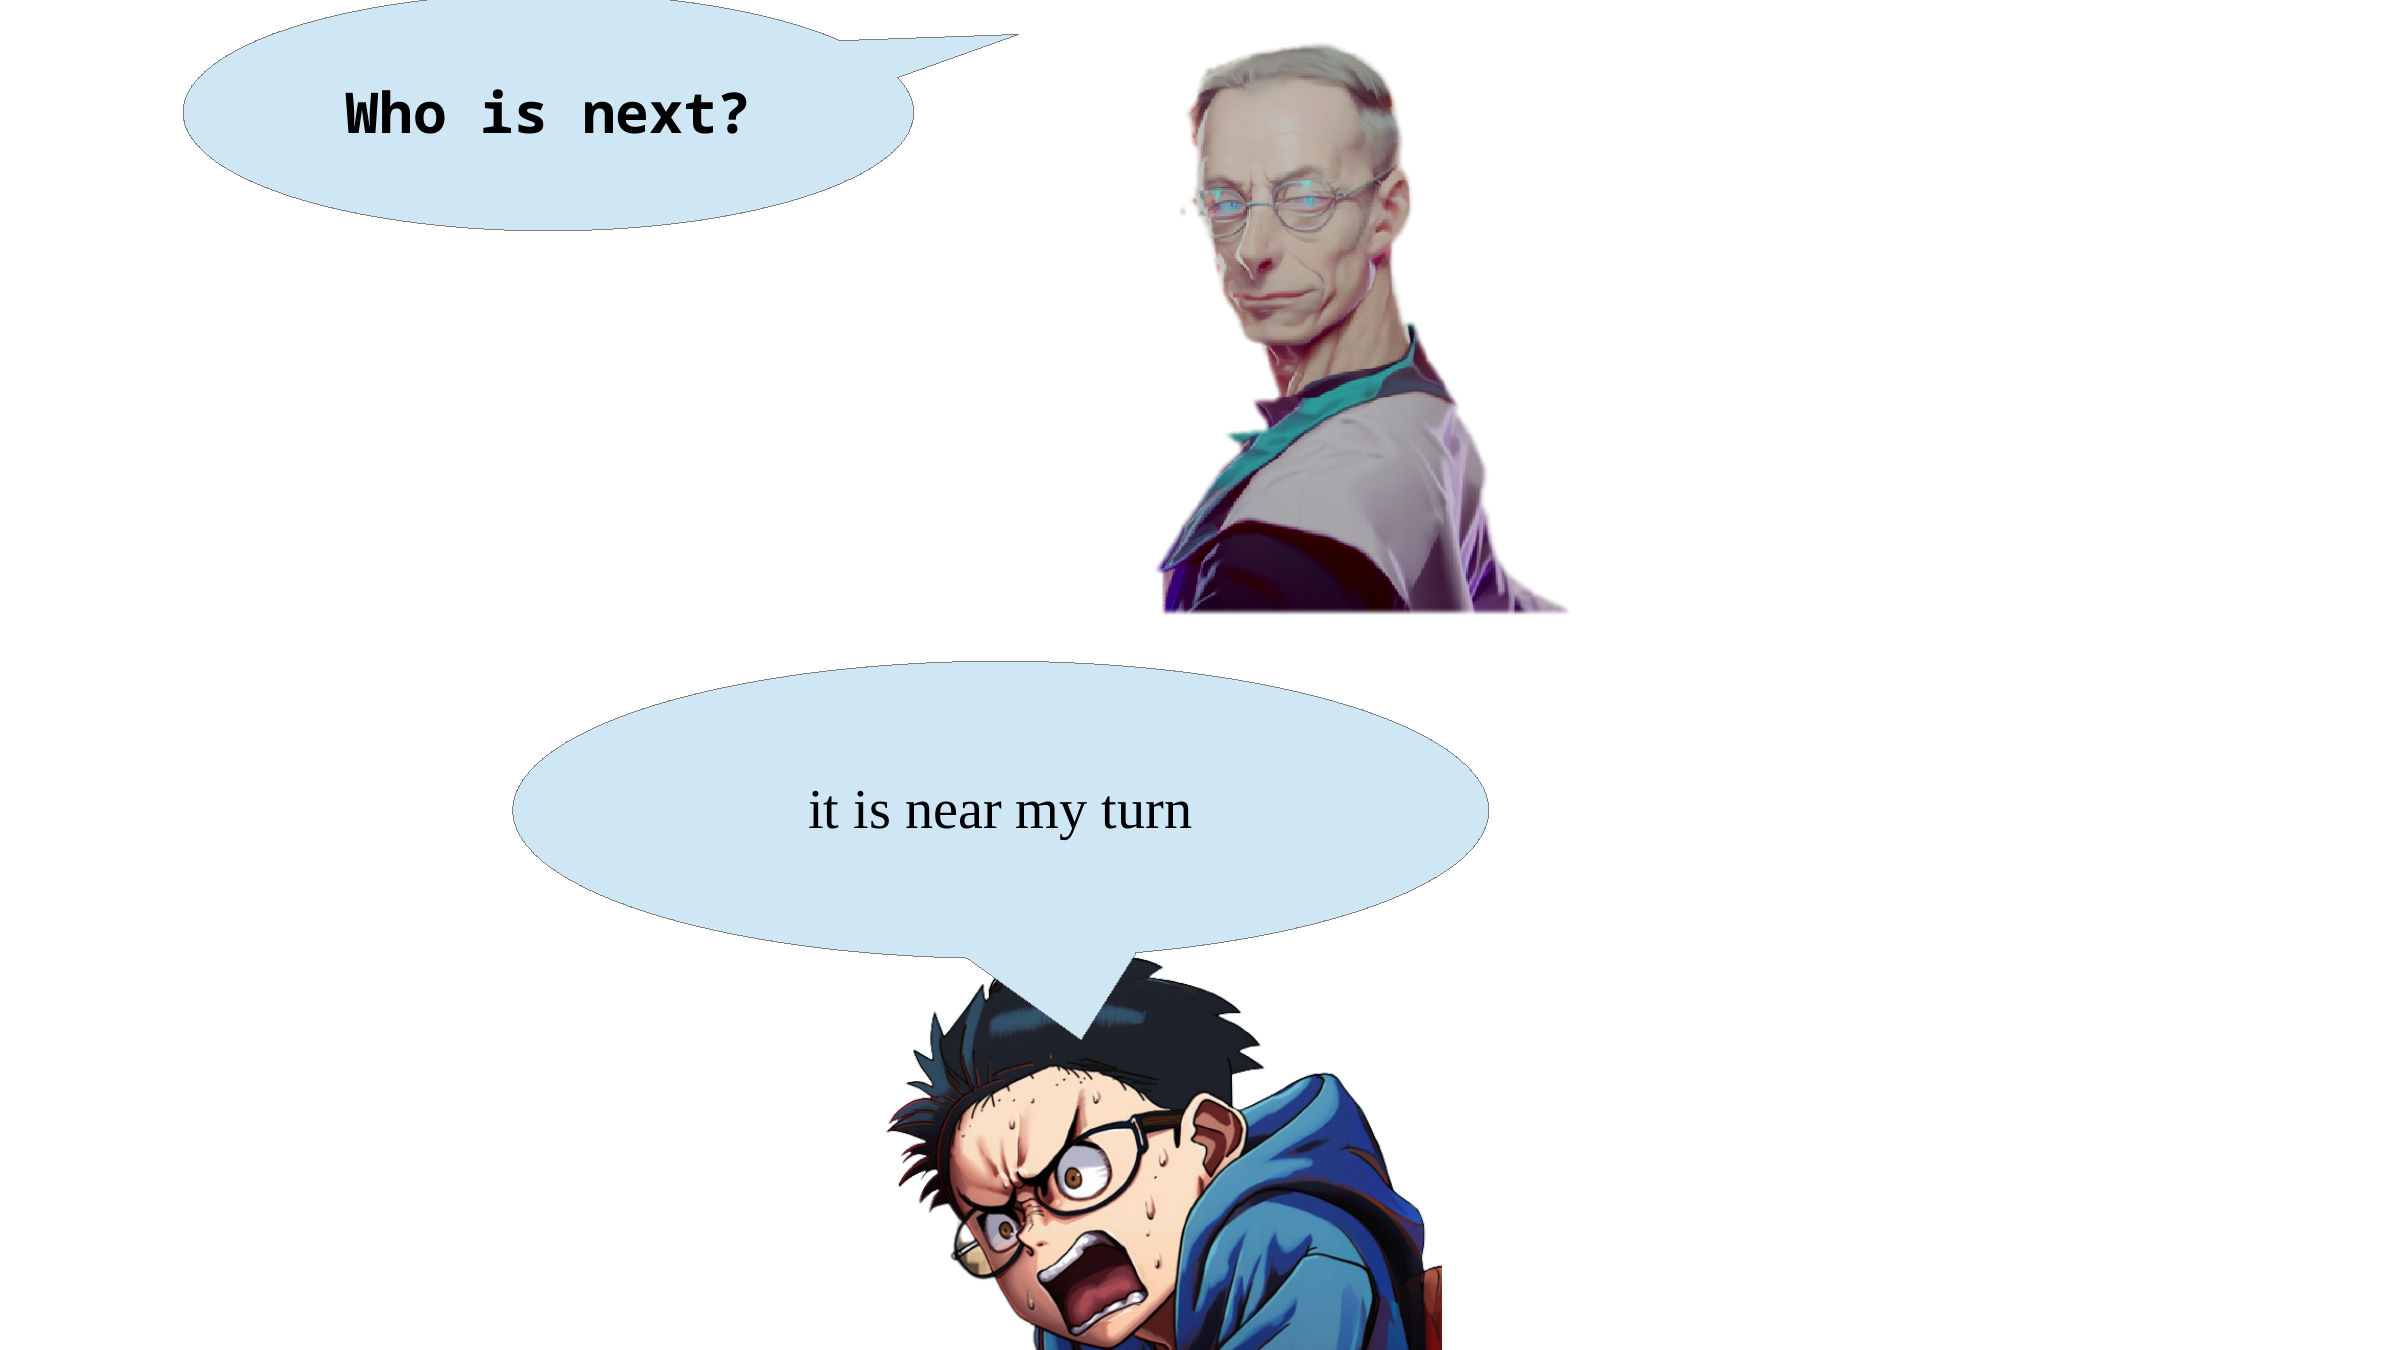

Who is next?
it is near my turn